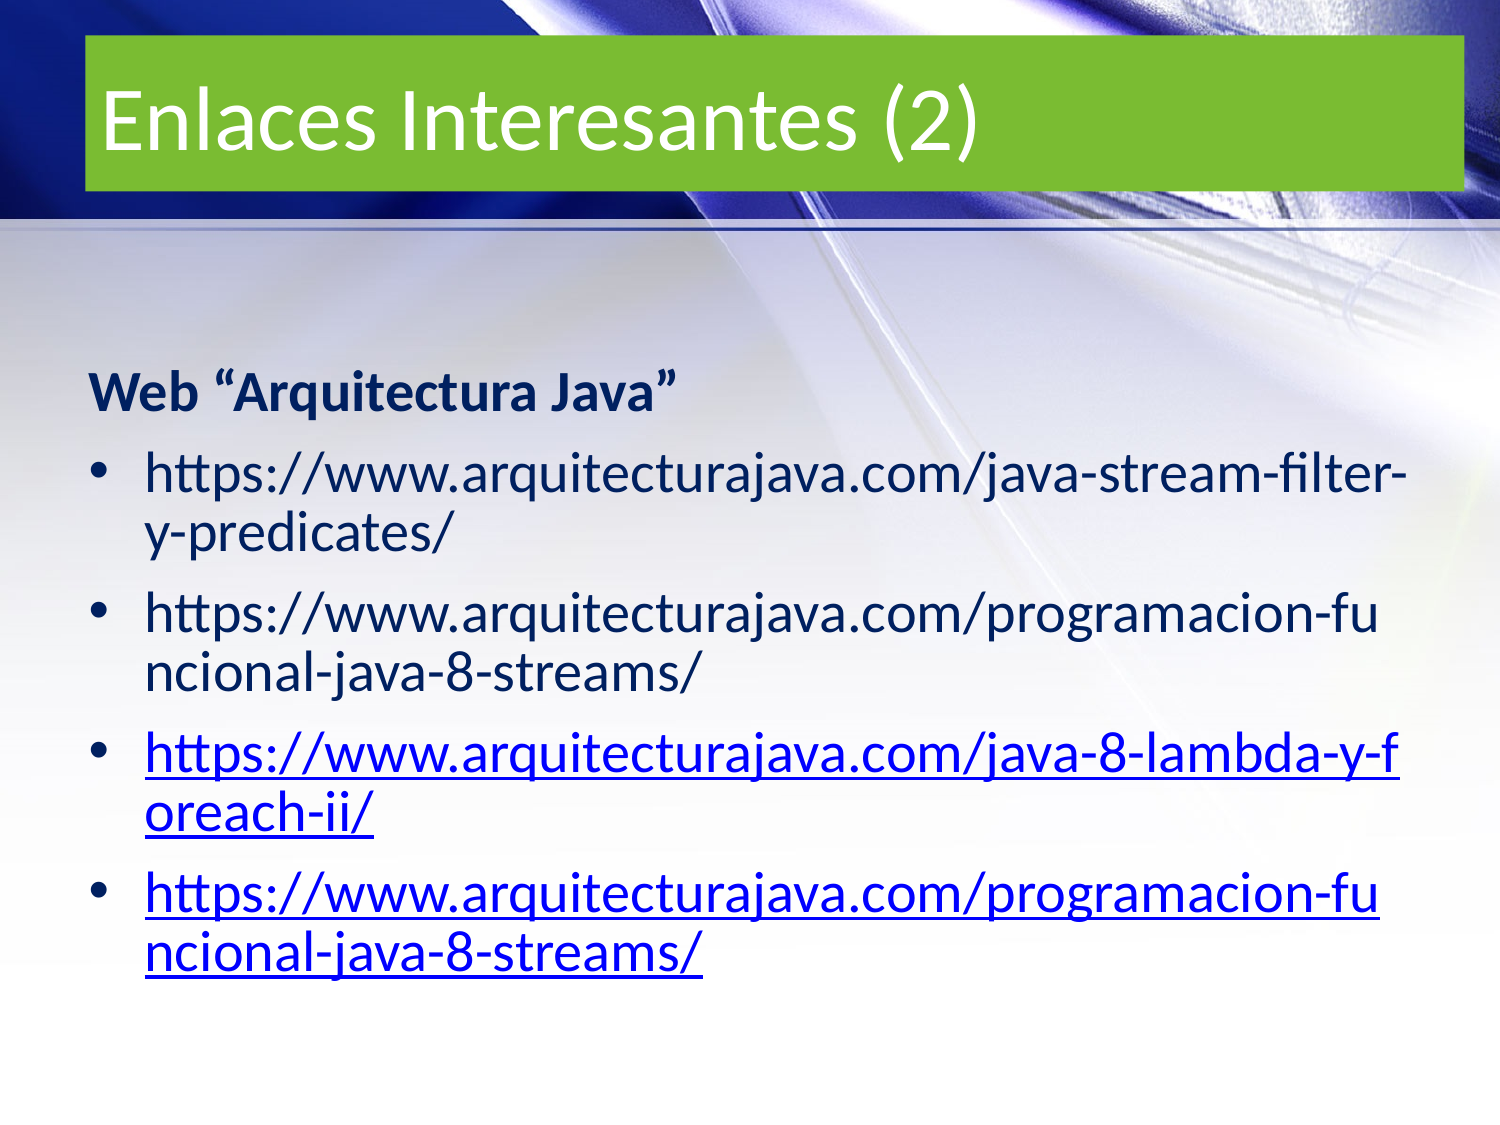

Enlaces Interesantes (2)
Web “Arquitectura Java”
https://www.arquitecturajava.com/java-stream-filter-y-predicates/
https://www.arquitecturajava.com/programacion-funcional-java-8-streams/
https://www.arquitecturajava.com/java-8-lambda-y-foreach-ii/
https://www.arquitecturajava.com/programacion-funcional-java-8-streams/